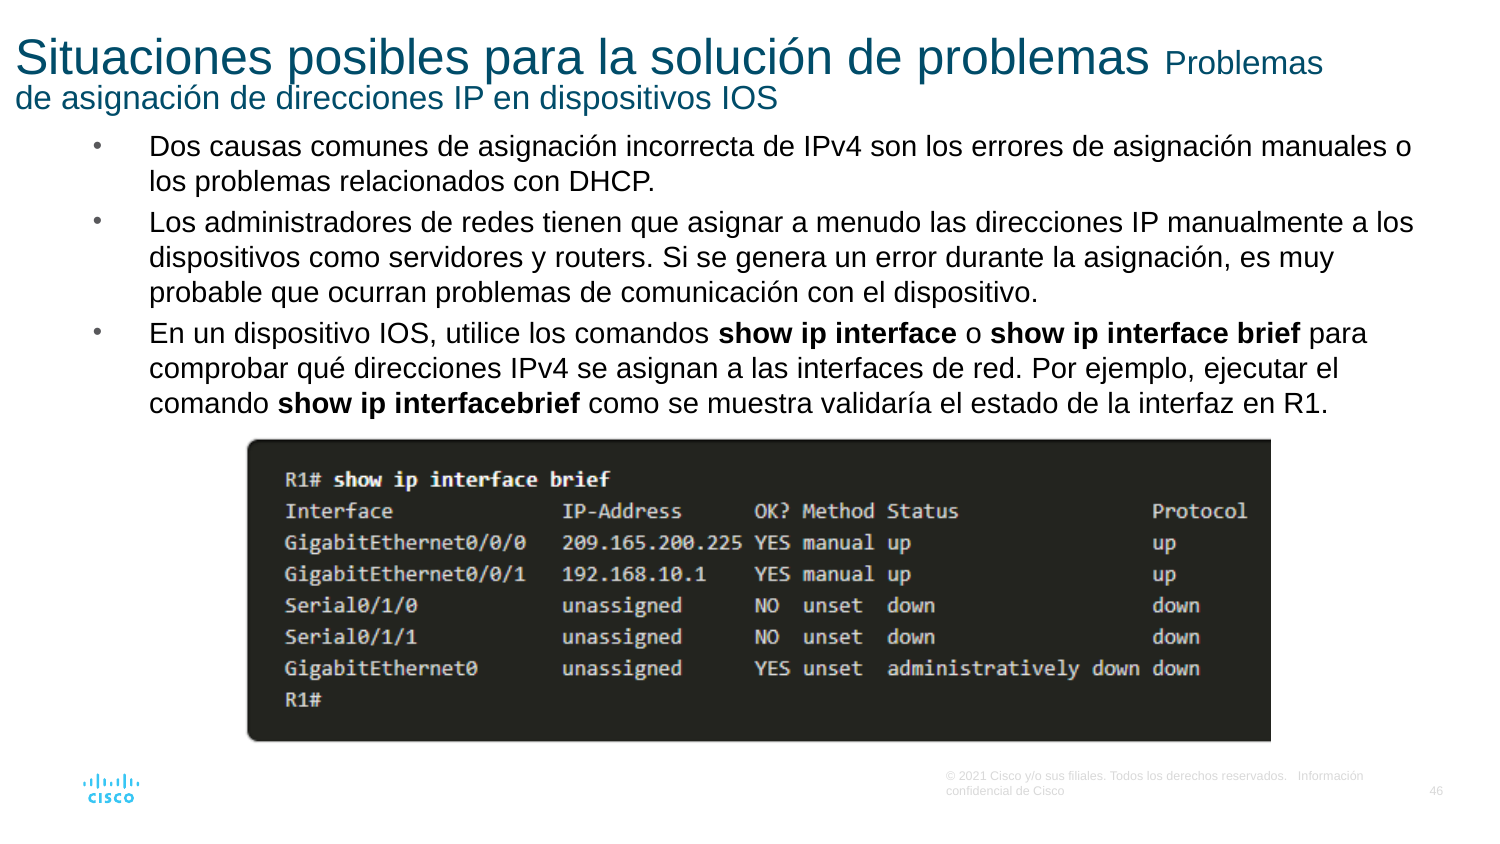

# Situaciones posibles para la solución de problemas Problemas de asignación de direcciones IP en dispositivos IOS
Dos causas comunes de asignación incorrecta de IPv4 son los errores de asignación manuales o los problemas relacionados con DHCP.
Los administradores de redes tienen que asignar a menudo las direcciones IP manualmente a los dispositivos como servidores y routers. Si se genera un error durante la asignación, es muy probable que ocurran problemas de comunicación con el dispositivo.
En un dispositivo IOS, utilice los comandos show ip interface o show ip interface brief para comprobar qué direcciones IPv4 se asignan a las interfaces de red. Por ejemplo, ejecutar el comando show ip interfacebrief como se muestra validaría el estado de la interfaz en R1.